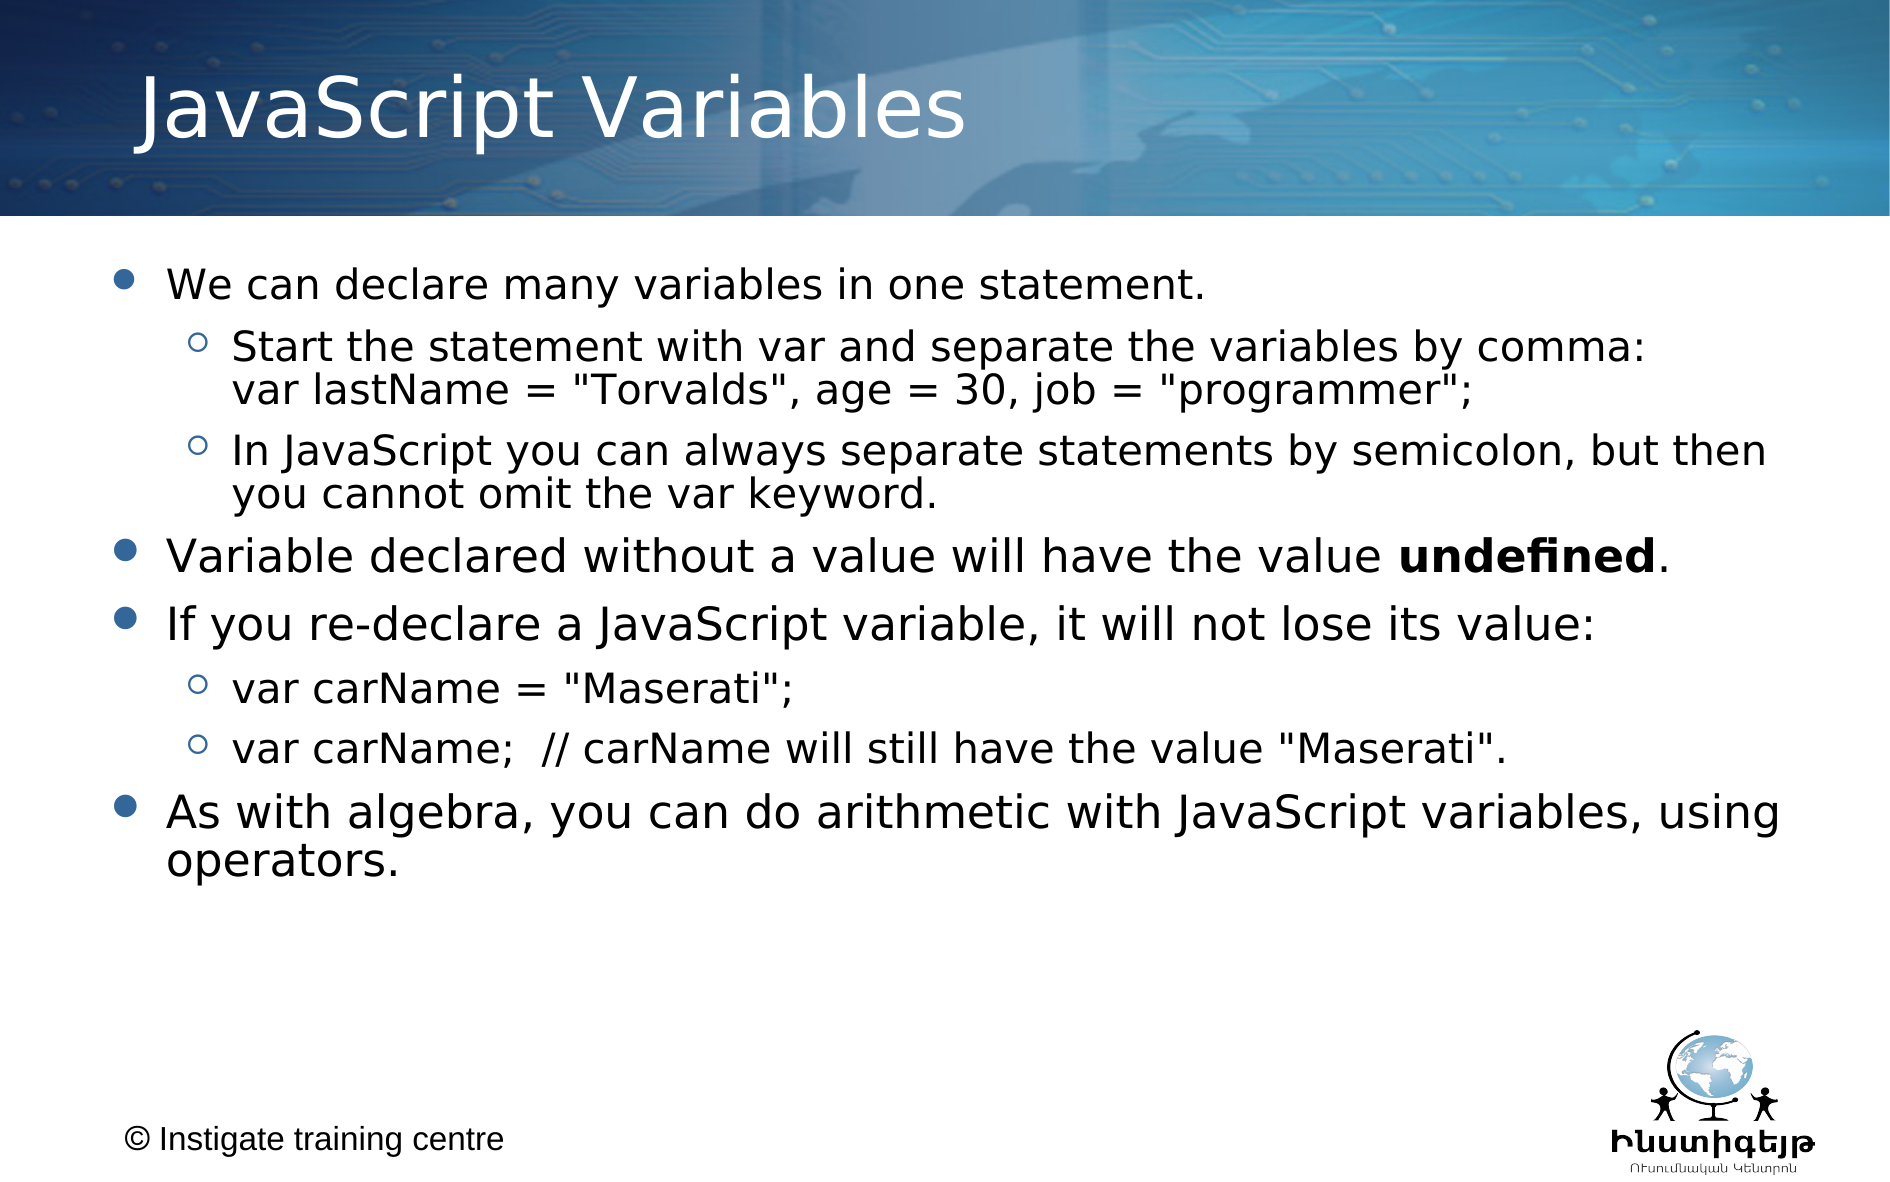

JavaScript Variables
# We can declare many variables in one statement.
Start the statement with var and separate the variables by comma:
var lastName = "Torvalds", age = 30, job = "programmer";
In JavaScript you can always separate statements by semicolon, but then you cannot omit the var keyword.
Variable declared without a value will have the value undefined.
If you re-declare a JavaScript variable, it will not lose its value:
var carName = "Maserati";
var carName; // carName will still have the value "Maserati".
As with algebra, you can do arithmetic with JavaScript variables, using operators.